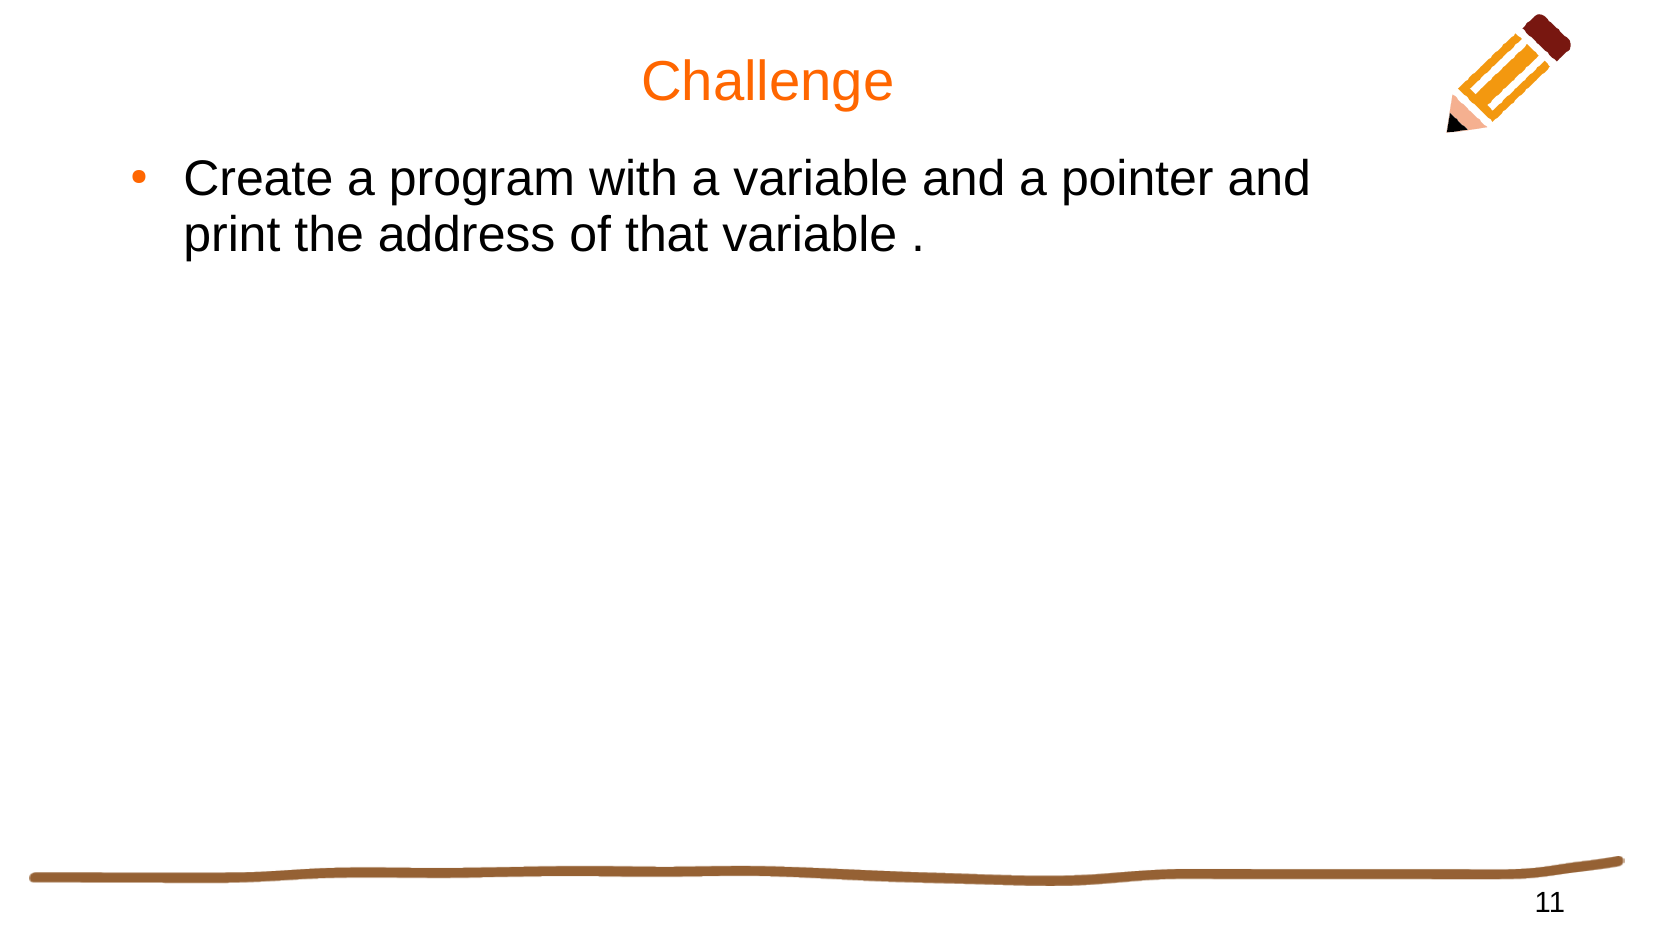

# Challenge
Create a program with a variable and a pointer and print the address of that variable .
11